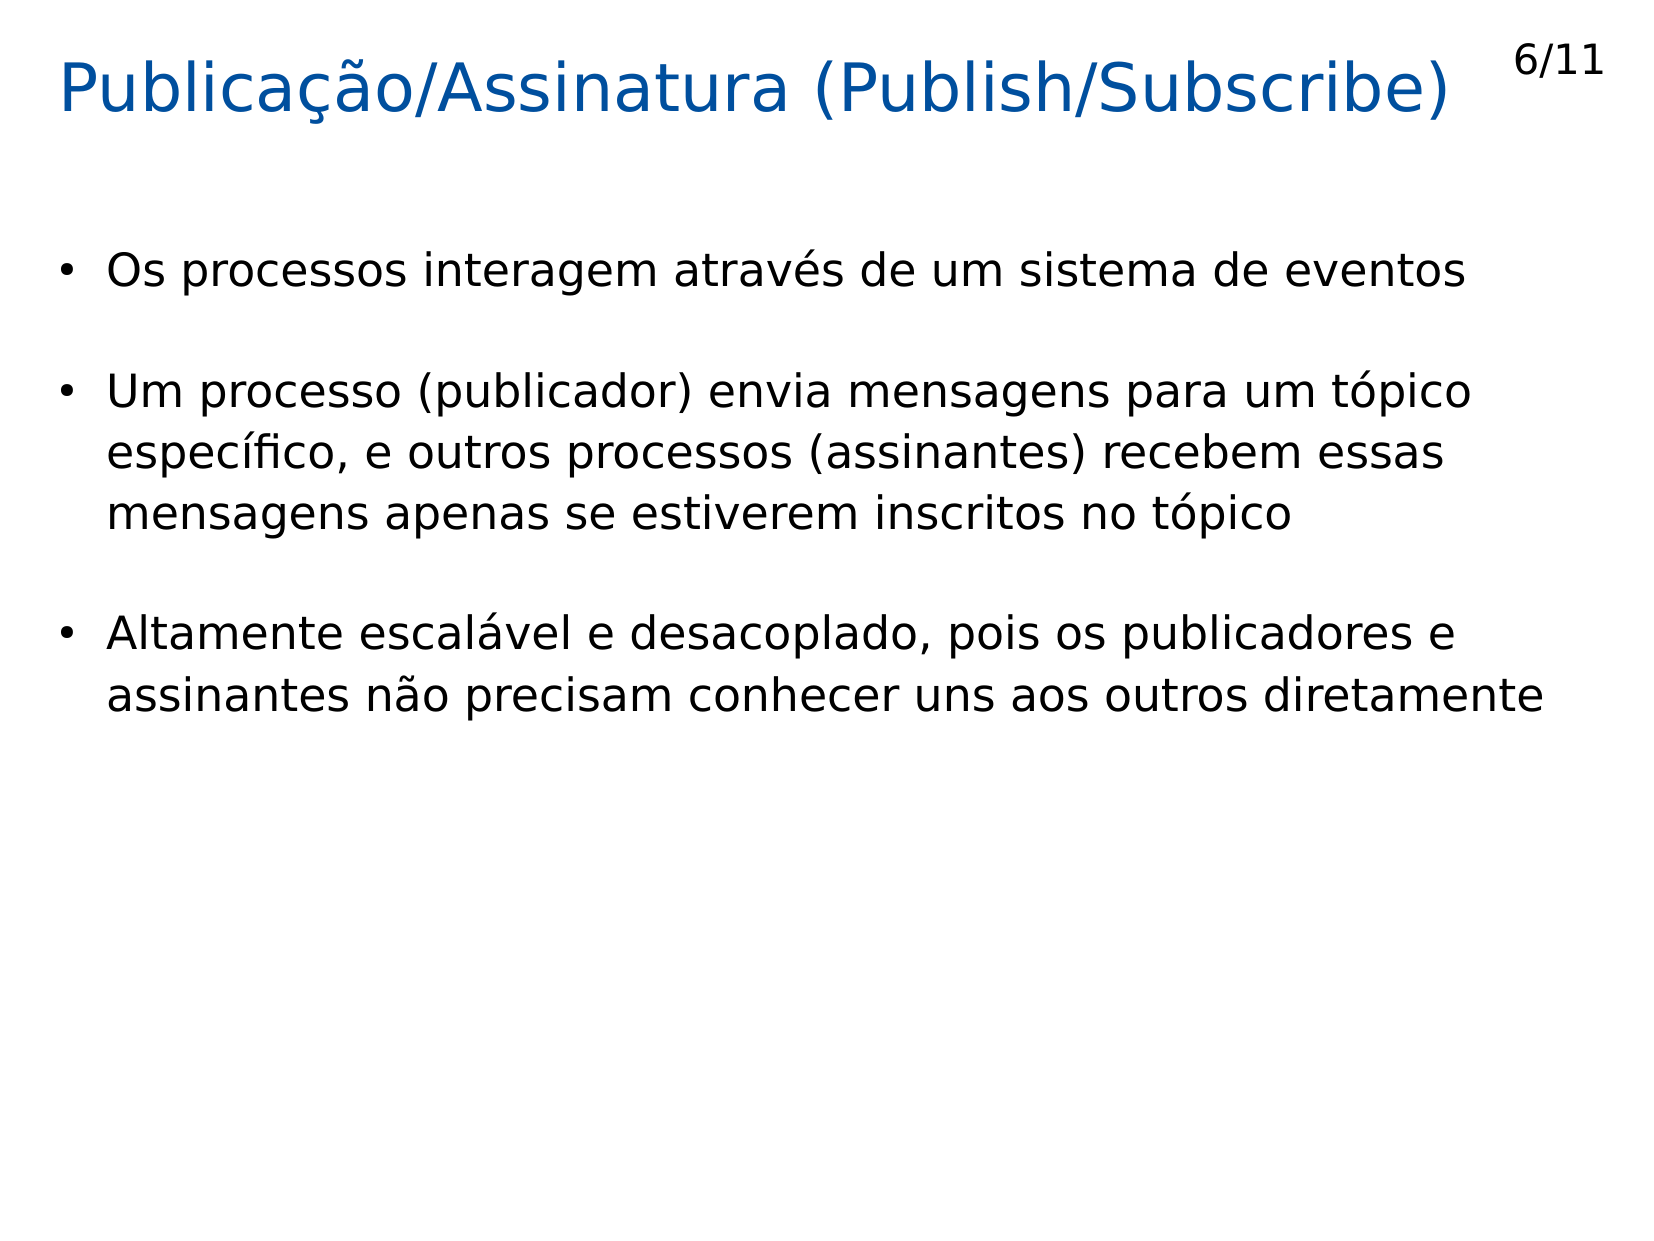

# Publicação/Assinatura (Publish/Subscribe)
6
Os processos interagem através de um sistema de eventos
Um processo (publicador) envia mensagens para um tópico específico, e outros processos (assinantes) recebem essas mensagens apenas se estiverem inscritos no tópico
Altamente escalável e desacoplado, pois os publicadores e assinantes não precisam conhecer uns aos outros diretamente